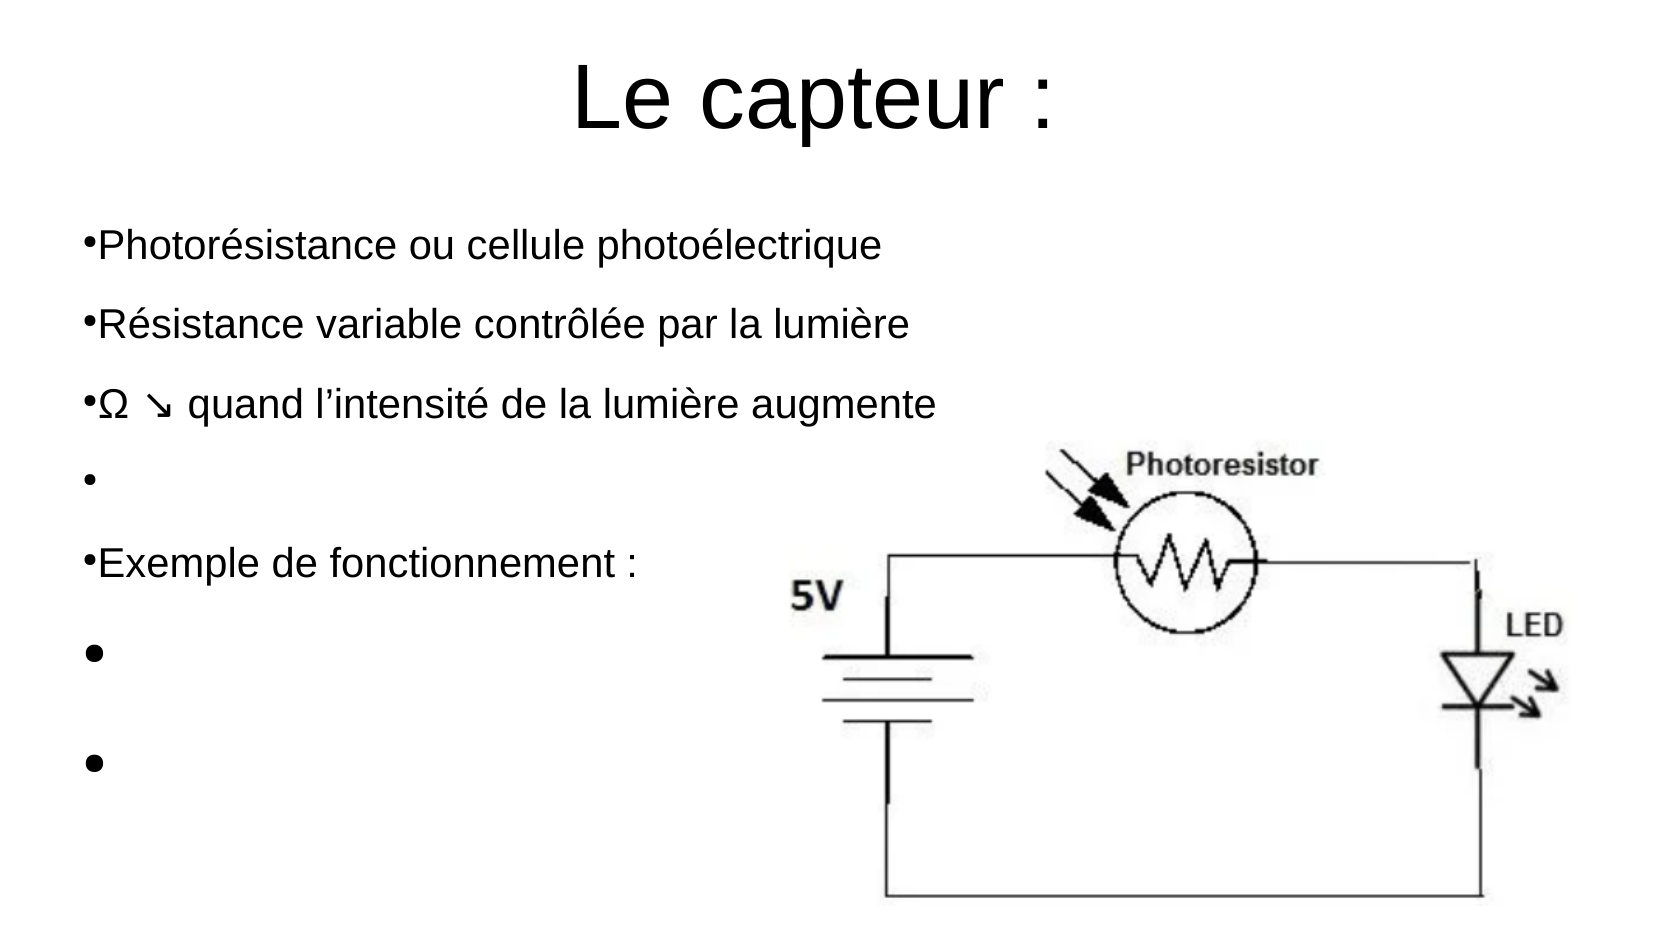

# Le capteur :
Photorésistance ou cellule photoélectrique
Résistance variable contrôlée par la lumière
Ω ↘ quand l’intensité de la lumière augmente
Exemple de fonctionnement :